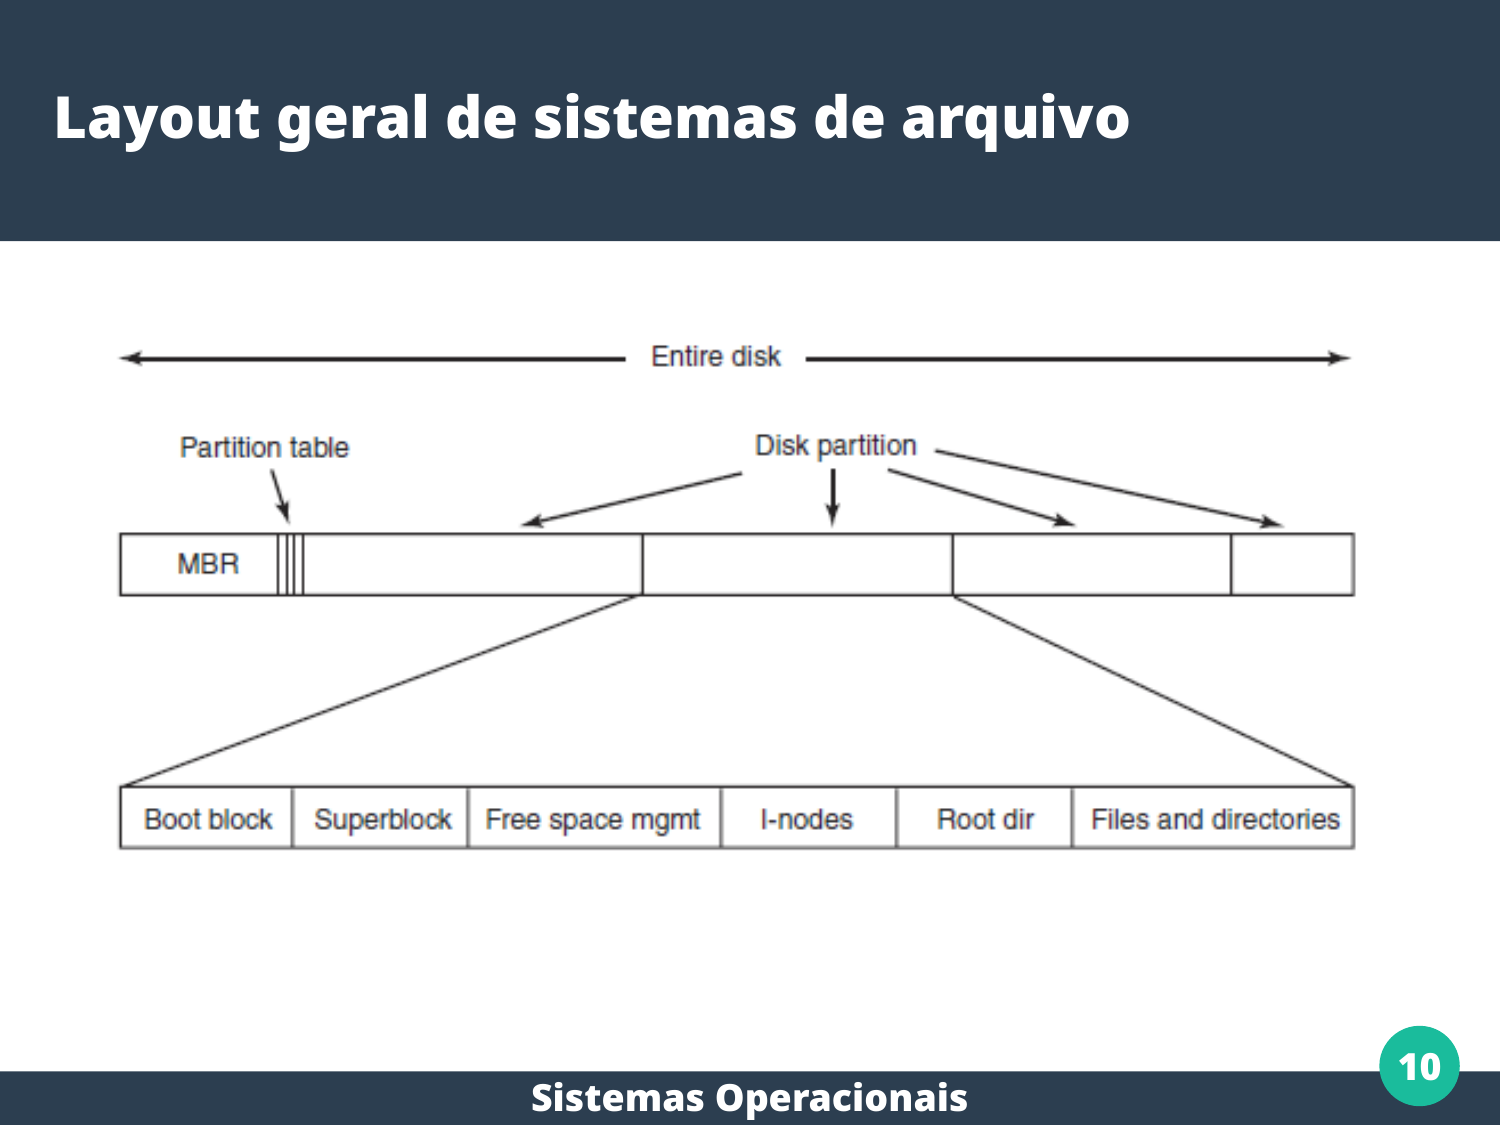

# Layout geral de sistemas de arquivo
10
Sistemas Operacionais